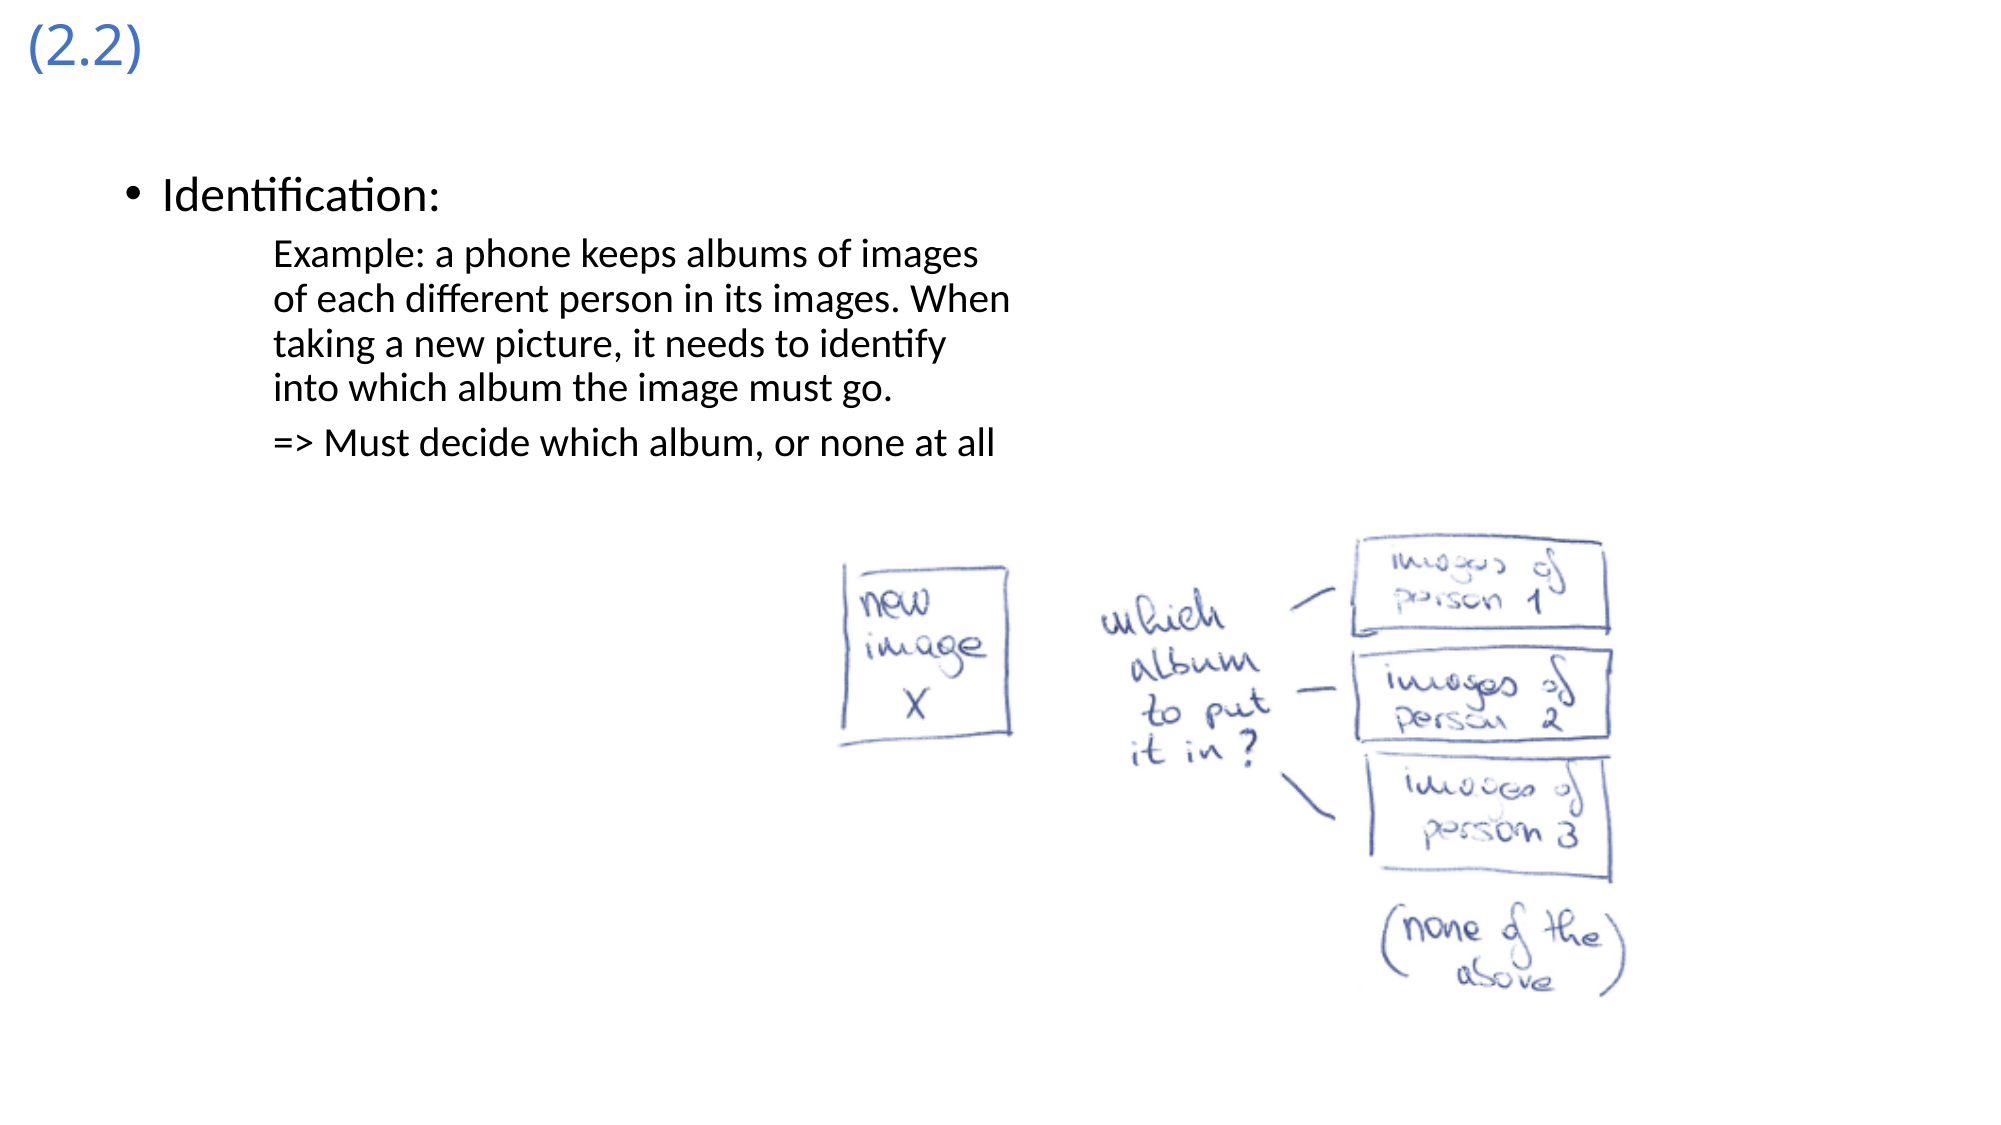

# (2.2)
Identification:
Example: a phone keeps albums of images of each different person in its images. When taking a new picture, it needs to identify into which album the image must go.
=> Must decide which album, or none at all